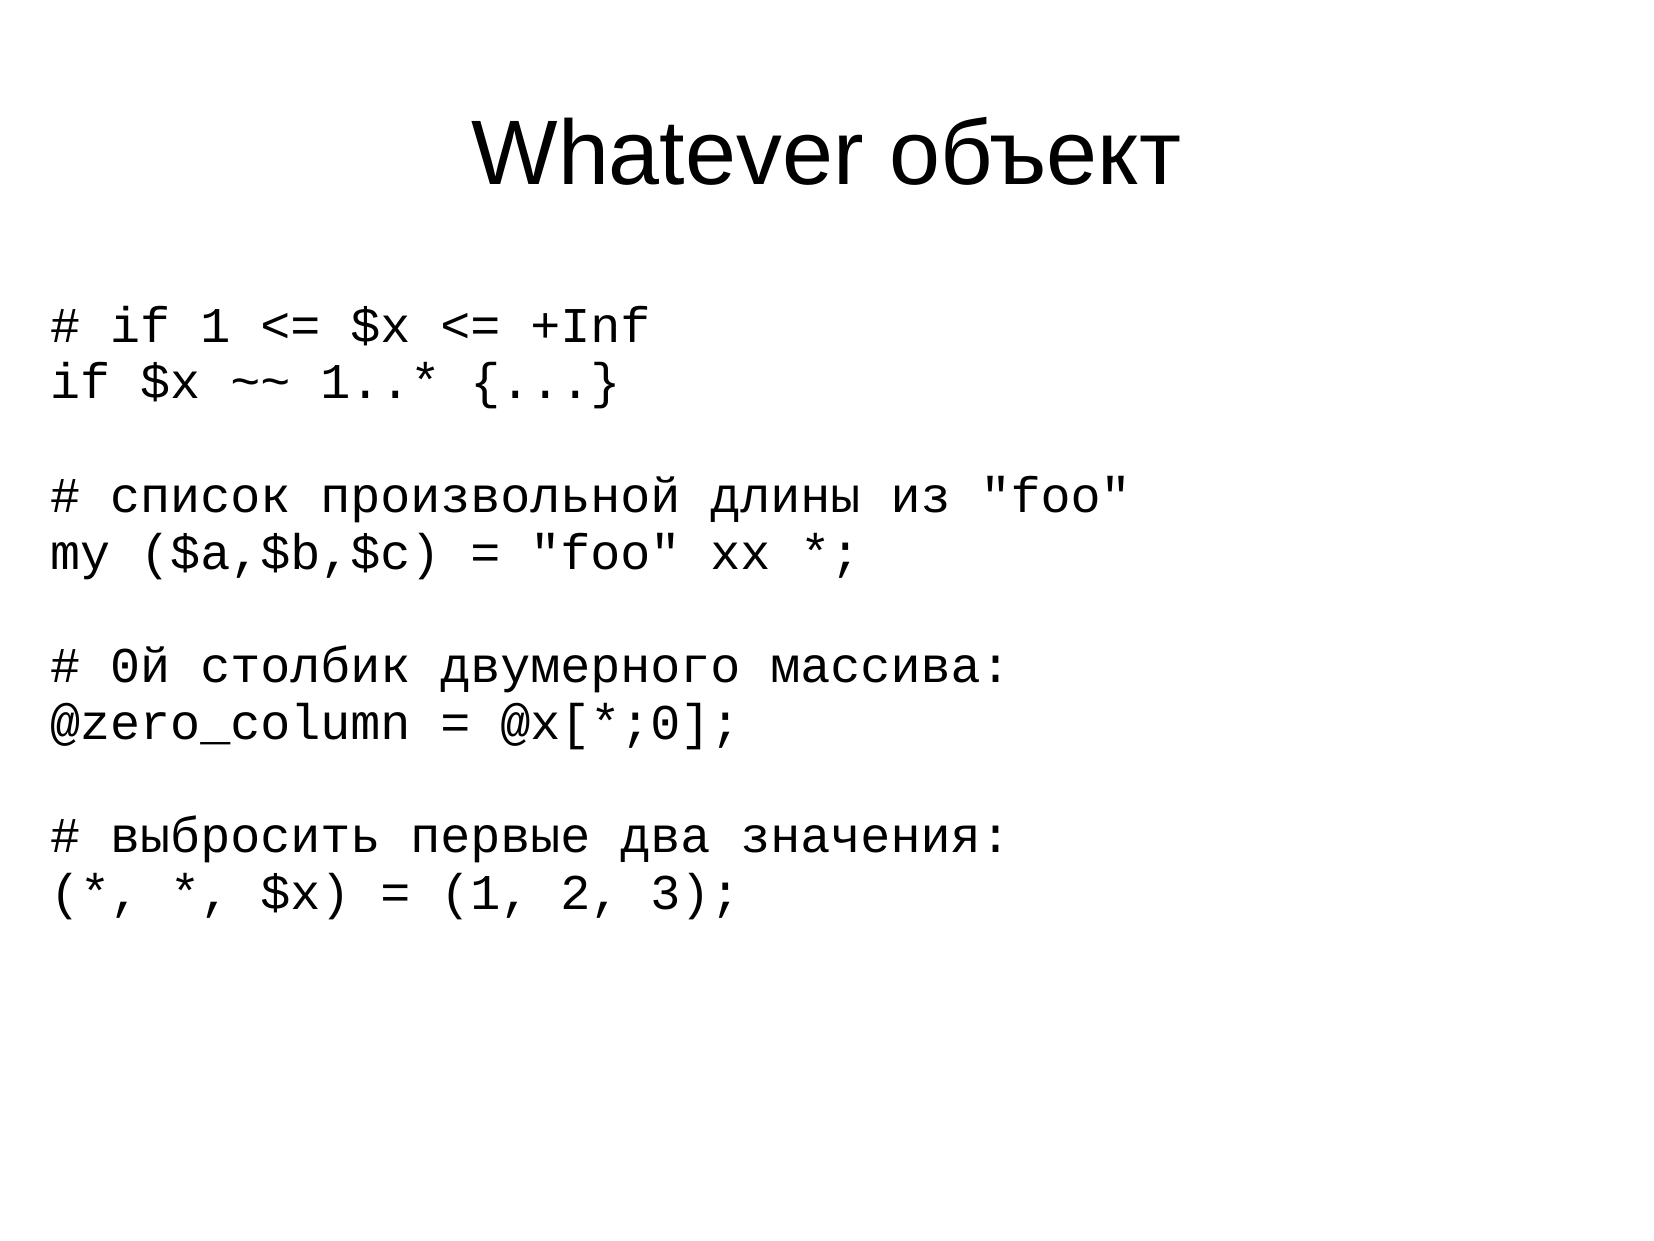

# Whatever объект
# if 1 <= $x <= +Inf
if $x ~~ 1..* {...}
# список произвольной длины из "foo"
my ($a,$b,$c) = "foo" xx *;
# 0й столбик двумерного массива:
@zero_column = @x[*;0];
# выбросить первые два значения:
(*, *, $x) = (1, 2, 3);